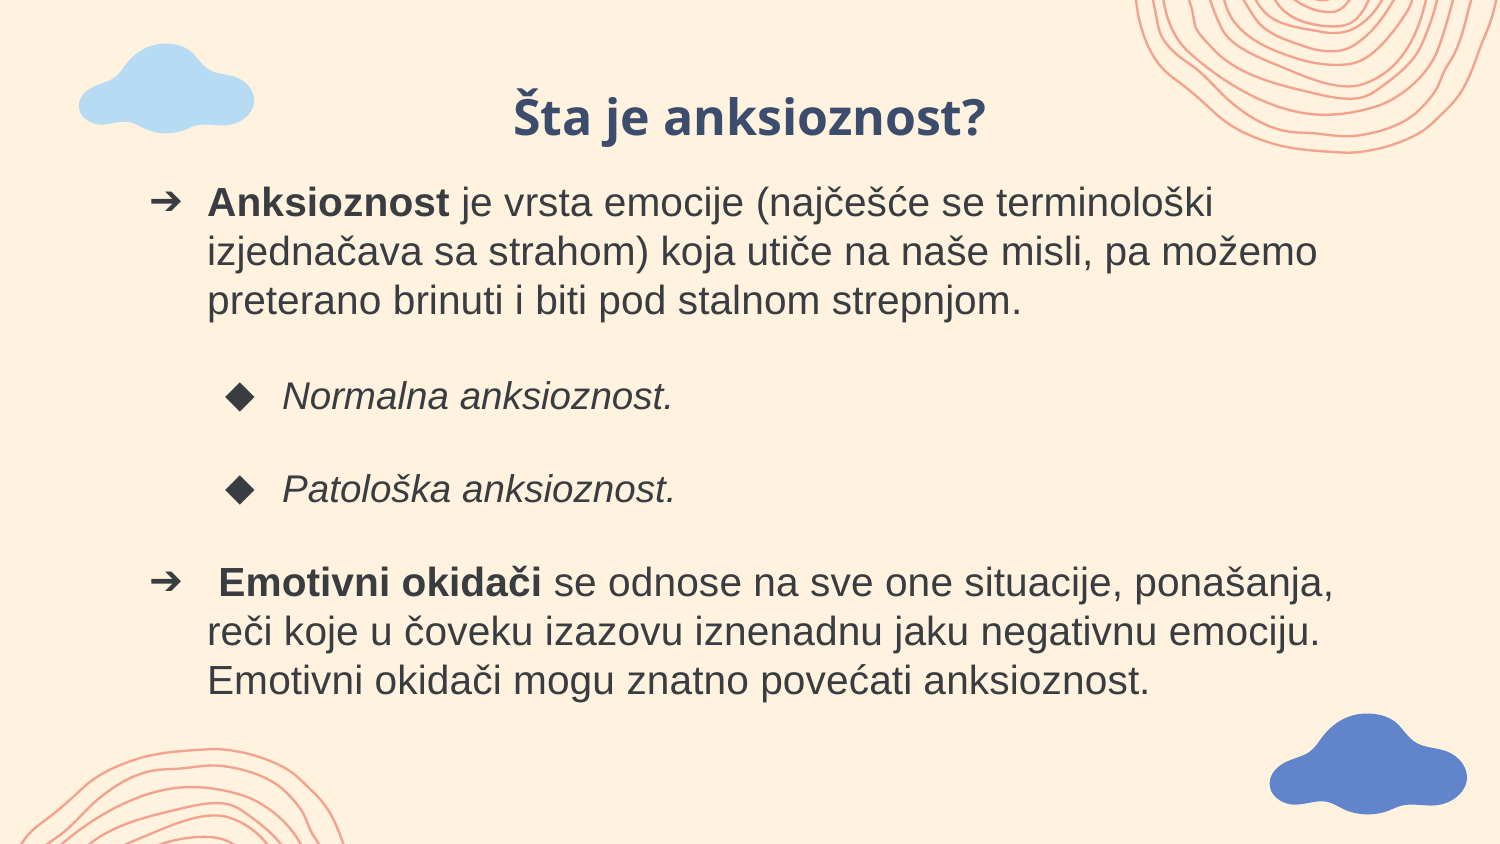

Šta je anksioznost?
# Anksioznost je vrsta emocije (najčešće se terminološki izjednačava sa strahom) koja utiče na naše misli, pa možemo preterano brinuti i biti pod stalnom strepnjom.
Normalna anksioznost.
Patološka anksioznost.
 Emotivni okidači se odnose na sve one situacije, ponašanja, reči koje u čoveku izazovu iznenadnu jaku negativnu emociju. Emotivni okidači mogu znatno povećati anksioznost.